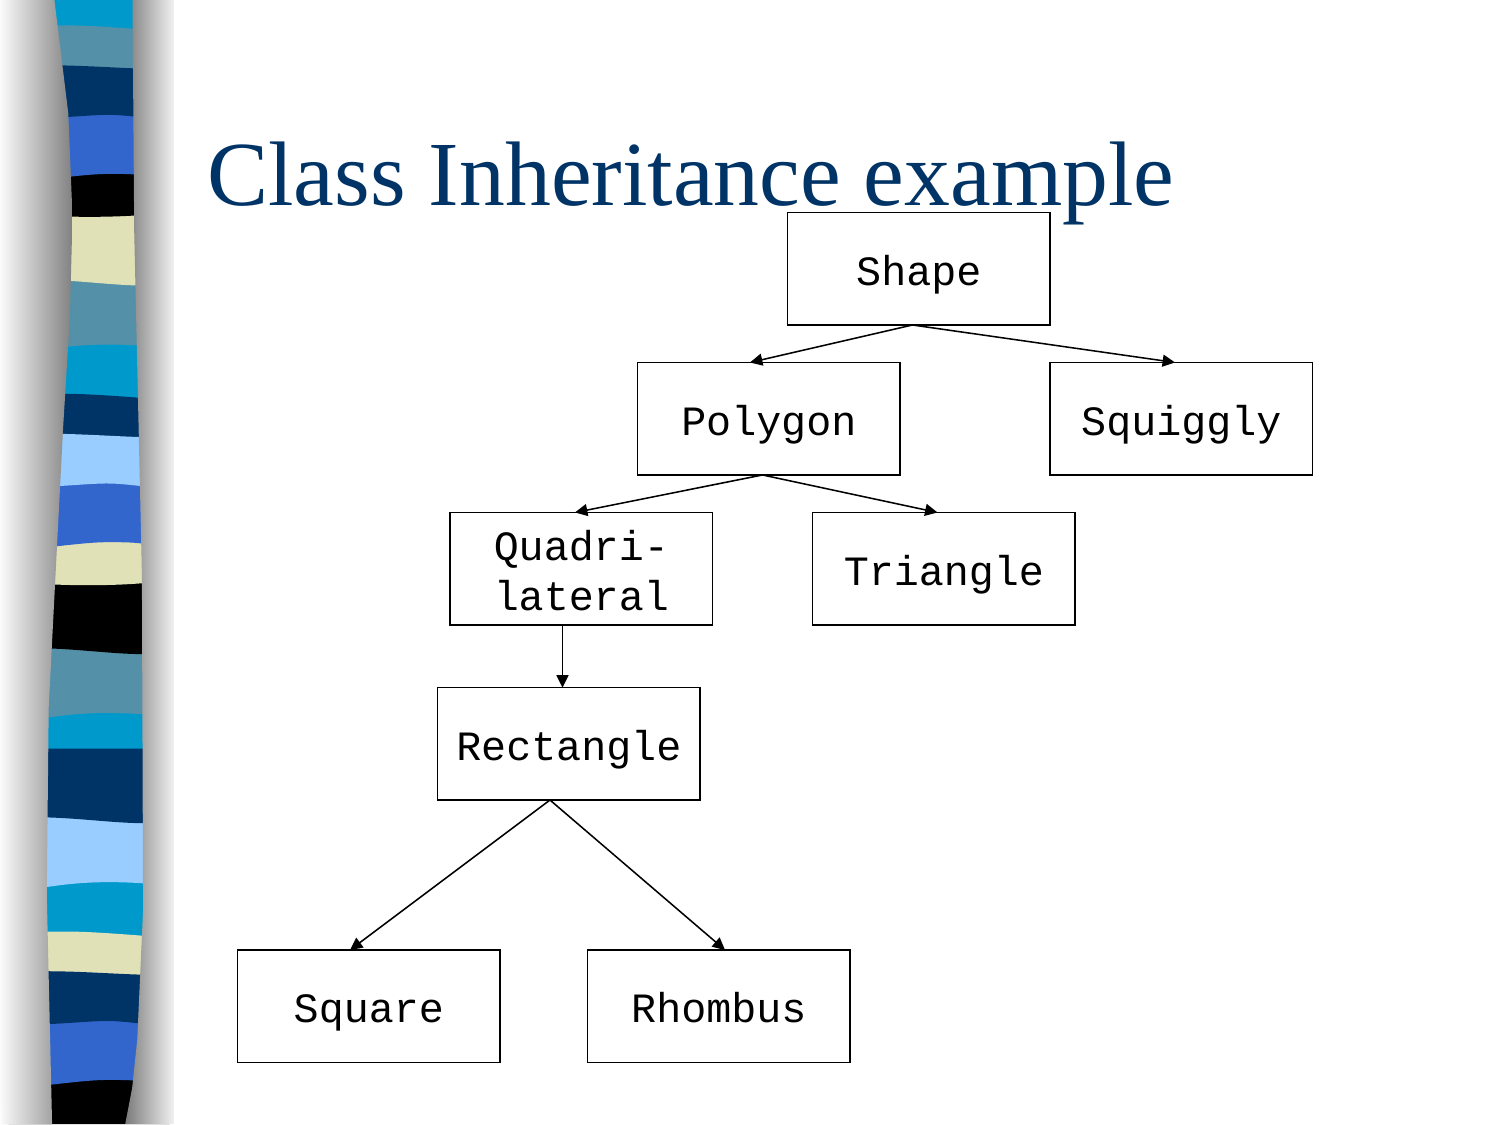

# Class Inheritance example
Shape
Polygon
Squiggly
Quadri-
lateral
Triangle
Rectangle
Square
Rhombus